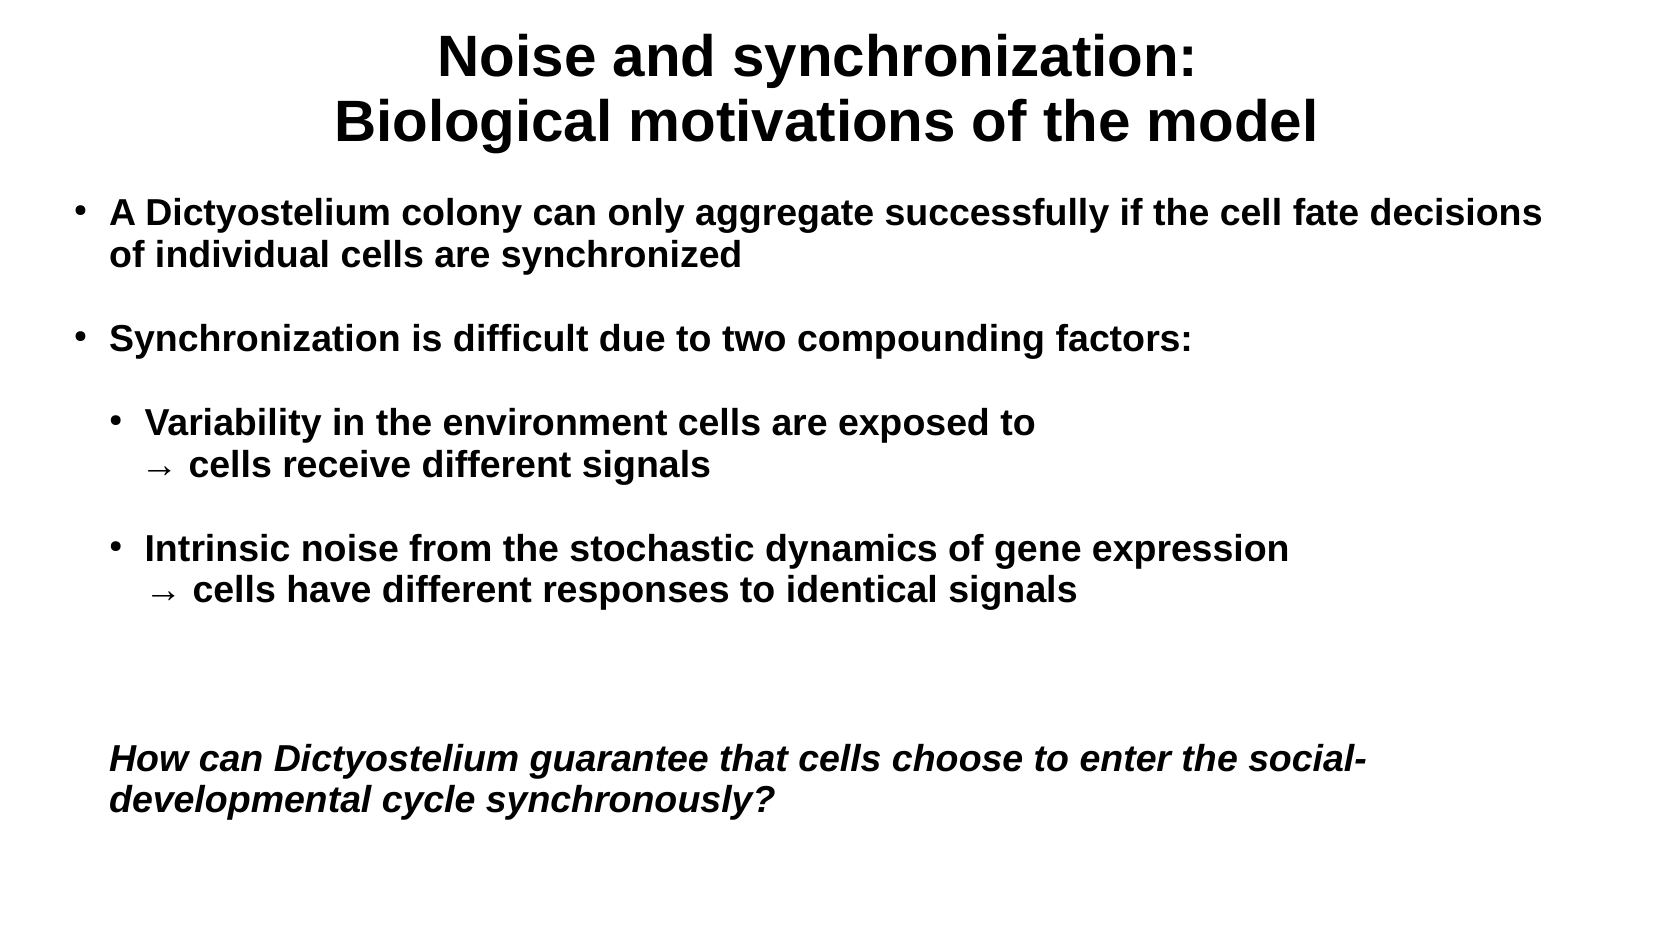

# Noise and synchronization: Biological motivations of the model
A Dictyostelium colony can only aggregate successfully if the cell fate decisions of individual cells are synchronized
Synchronization is difficult due to two compounding factors:
Variability in the environment cells are exposed to
 → cells receive different signals
Intrinsic noise from the stochastic dynamics of gene expression
→ cells have different responses to identical signals
How can Dictyostelium guarantee that cells choose to enter the social-developmental cycle synchronously?